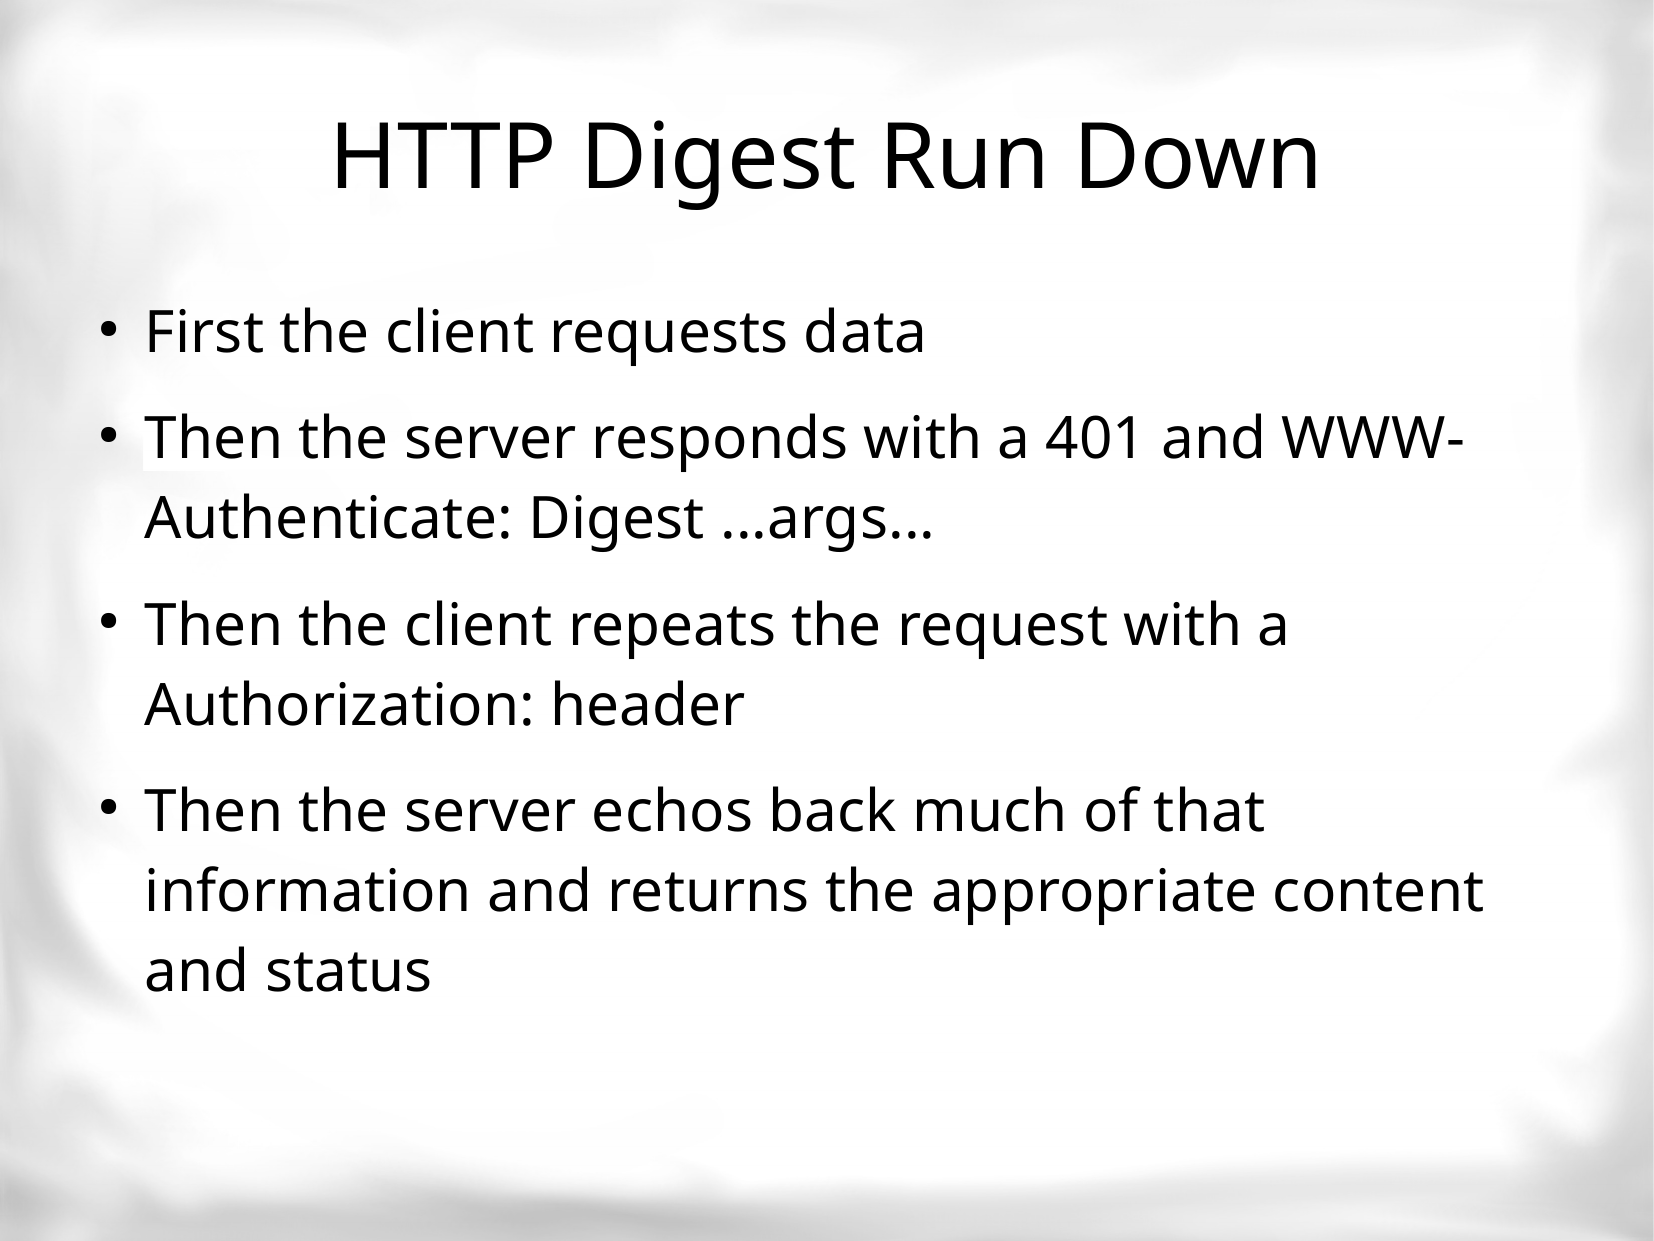

# HTTP Digest Run Down
First the client requests data
Then the server responds with a 401 and WWW-Authenticate: Digest ...args...
Then the client repeats the request with a Authorization: header
Then the server echos back much of that information and returns the appropriate content and status